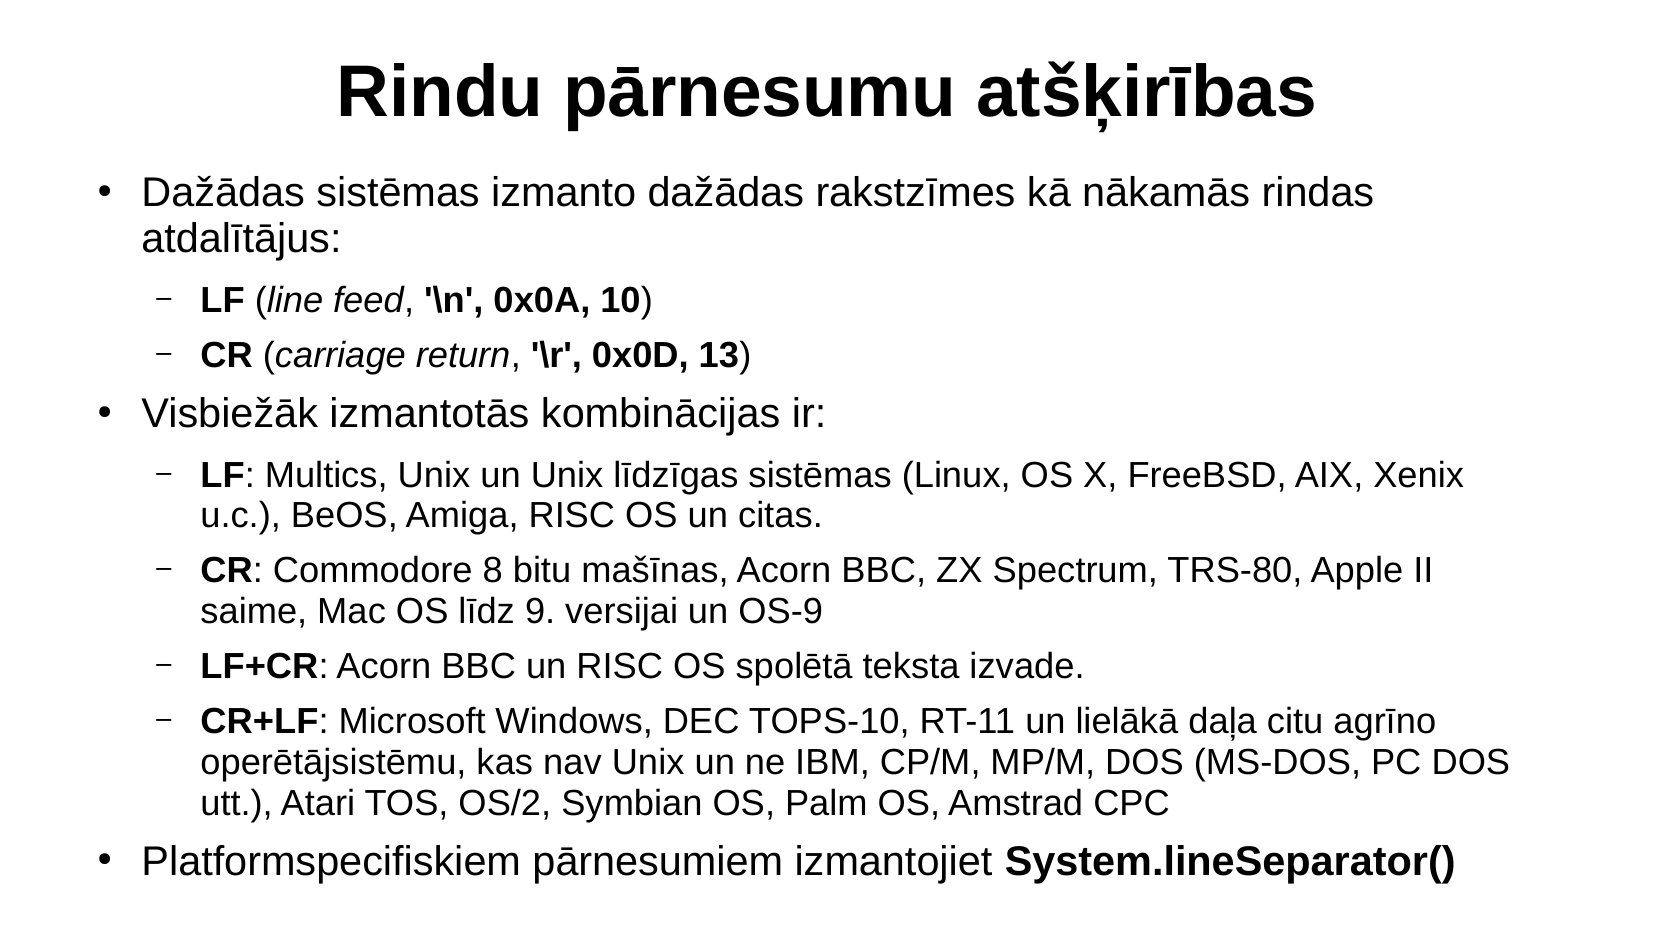

# Rindu pārnesumu atšķirības
Dažādas sistēmas izmanto dažādas rakstzīmes kā nākamās rindas atdalītājus:
LF (line feed, '\n', 0x0A, 10)
CR (carriage return, '\r', 0x0D, 13)
Visbiežāk izmantotās kombinācijas ir:
LF: Multics, Unix un Unix līdzīgas sistēmas (Linux, OS X, FreeBSD, AIX, Xenix u.c.), BeOS, Amiga, RISC OS un citas.
CR: Commodore 8 bitu mašīnas, Acorn BBC, ZX Spectrum, TRS-80, Apple II saime, Mac OS līdz 9. versijai un OS-9
LF+CR: Acorn BBC un RISC OS spolētā teksta izvade.
CR+LF: Microsoft Windows, DEC TOPS-10, RT-11 un lielākā daļa citu agrīno operētājsistēmu, kas nav Unix un ne IBM, CP/M, MP/M, DOS (MS-DOS, PC DOS utt.), Atari TOS, OS/2, Symbian OS, Palm OS, Amstrad CPC
Platformspecifiskiem pārnesumiem izmantojiet System.lineSeparator()